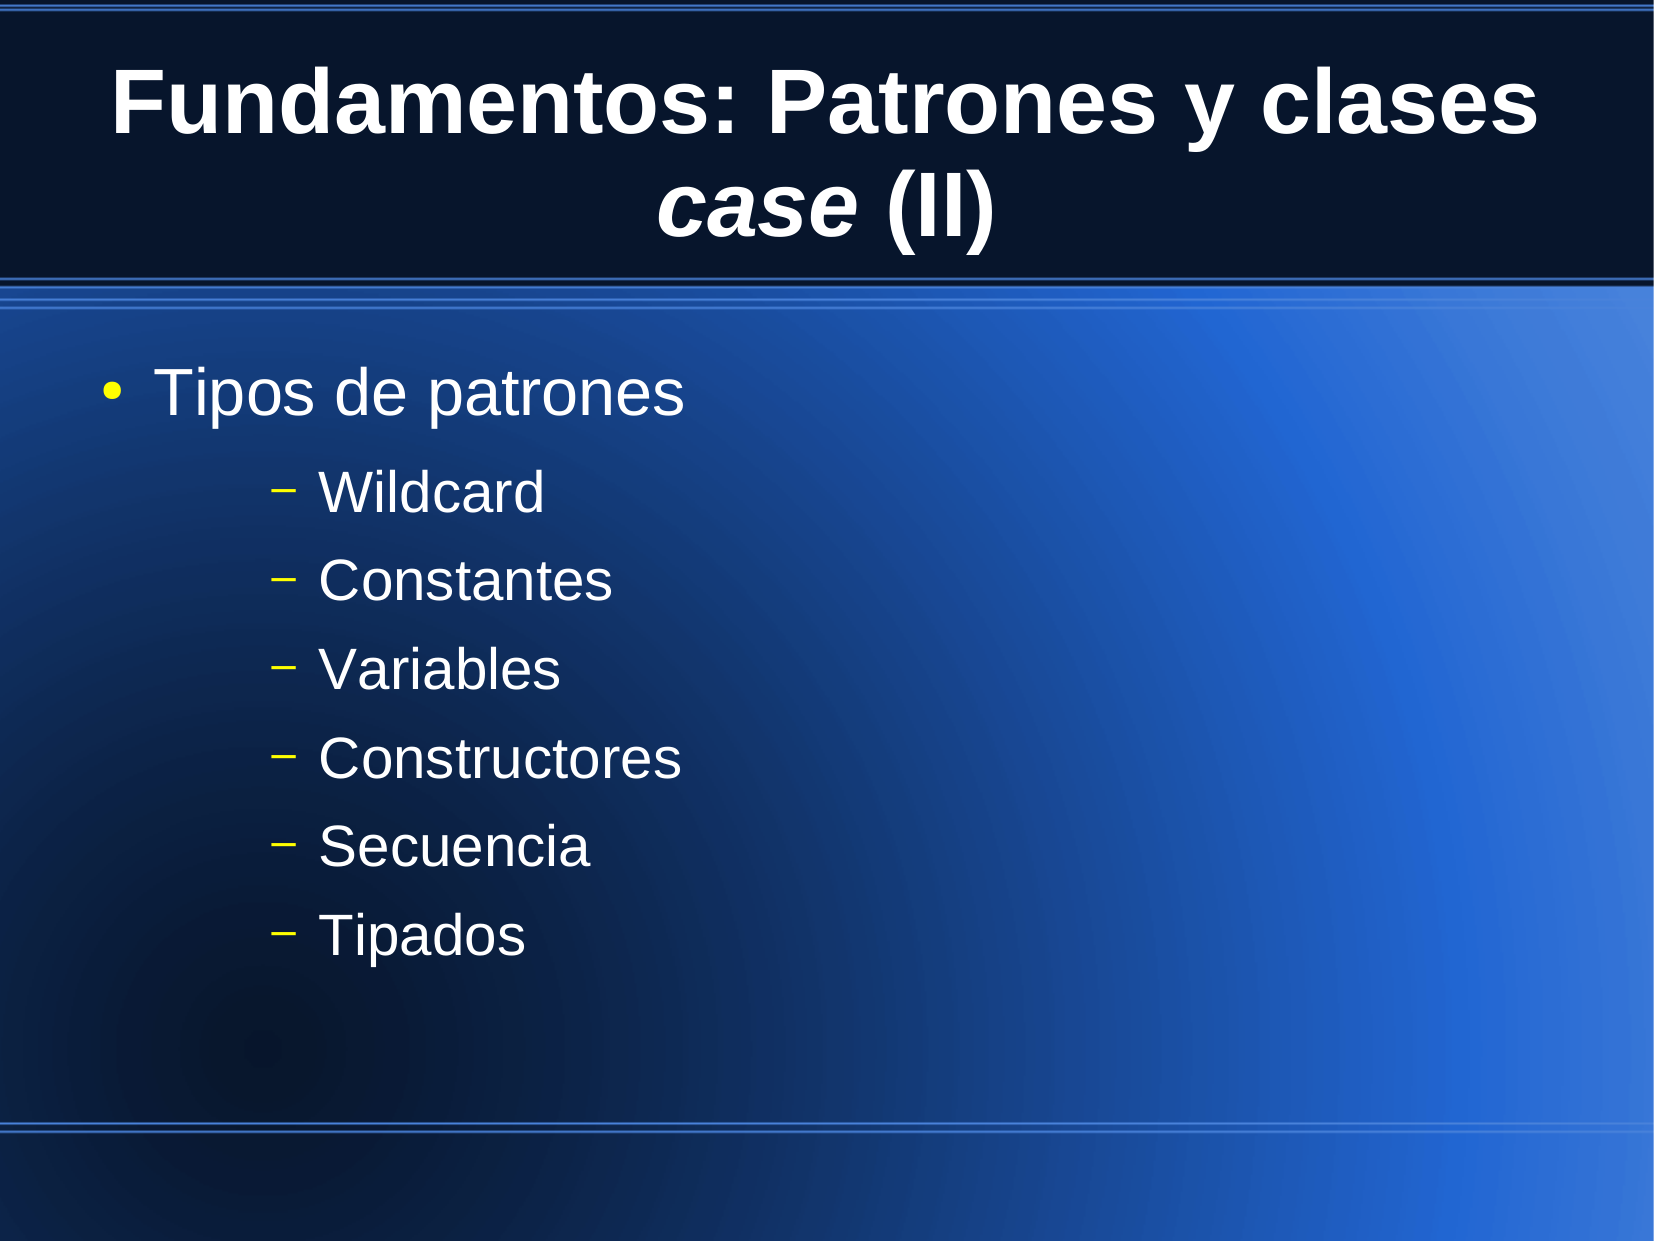

# Fundamentos: Patrones y clases case (II)
Tipos de patrones
Wildcard
Constantes
Variables
Constructores
Secuencia
Tipados